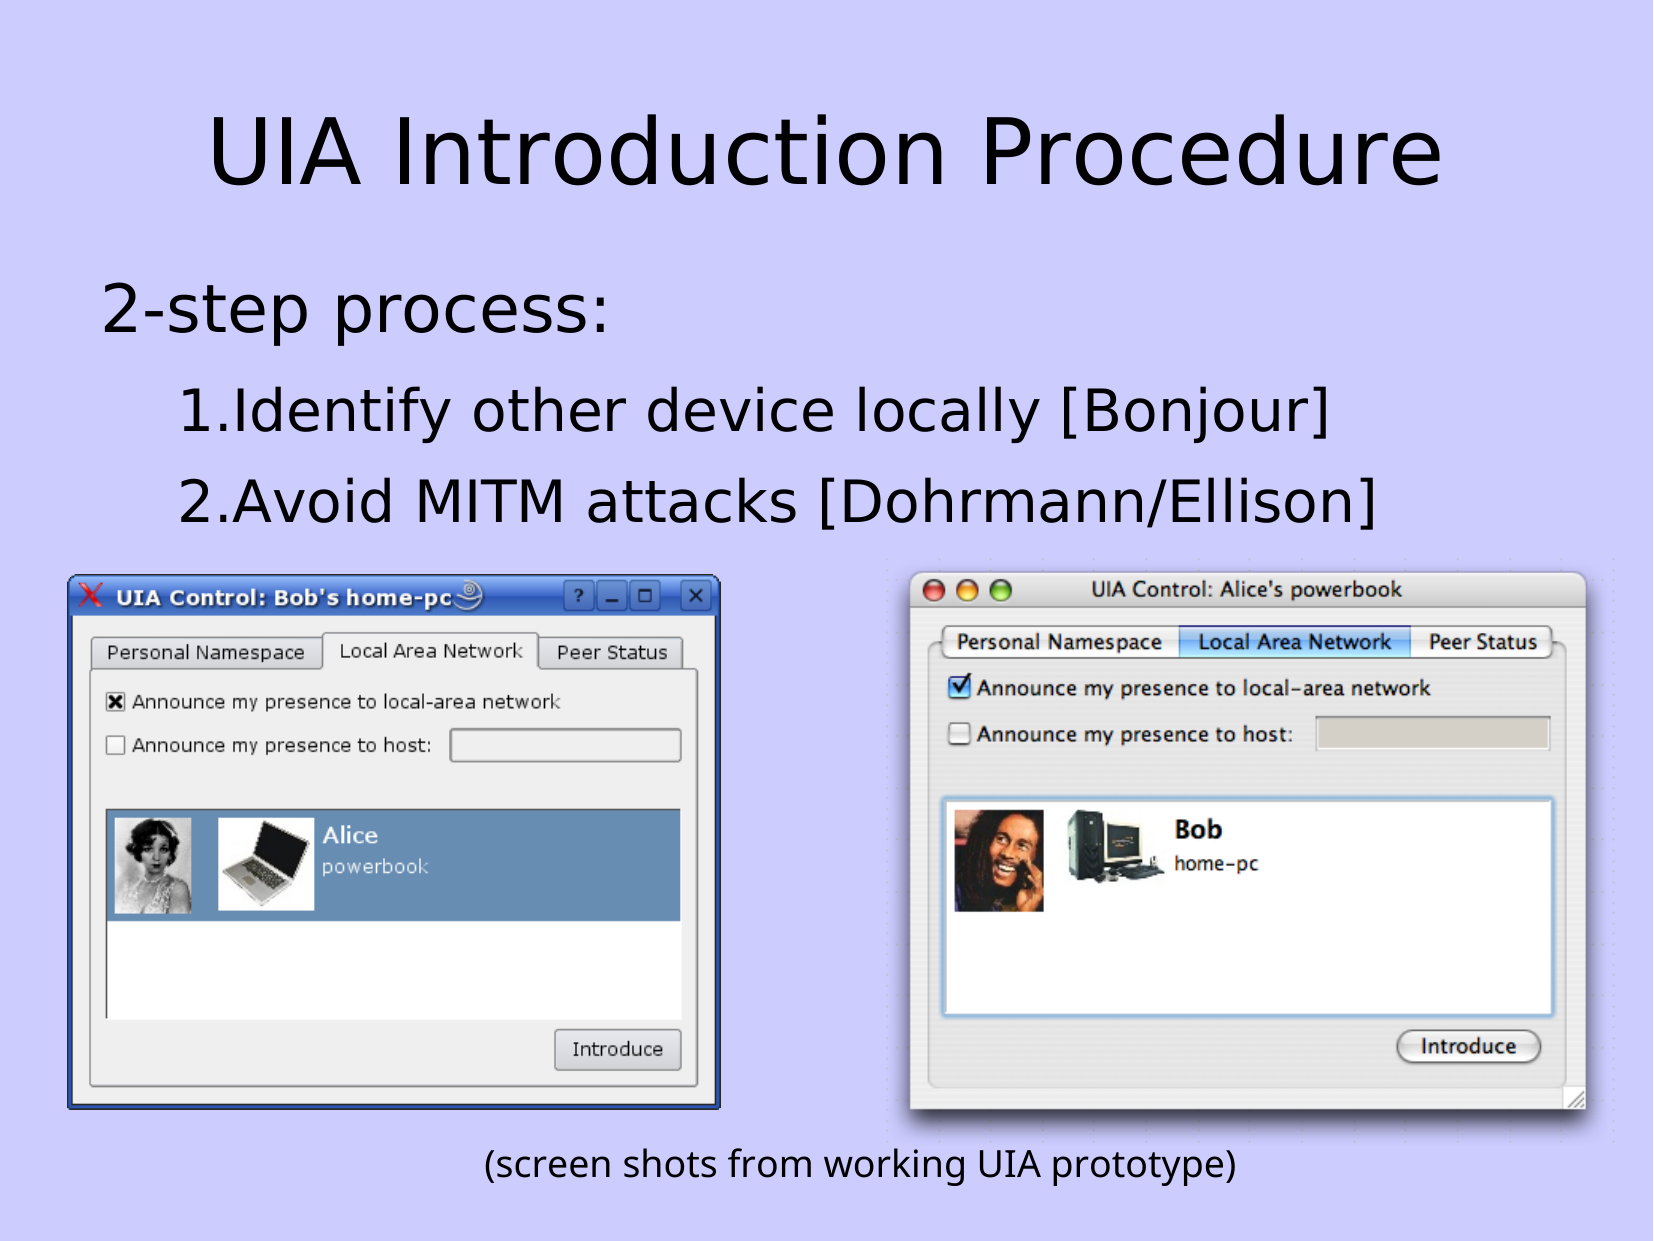

# UIA Introduction Procedure
2-step process:
Identify other device locally [Bonjour]
Avoid MITM attacks [Dohrmann/Ellison]
(screen shots from working UIA prototype)